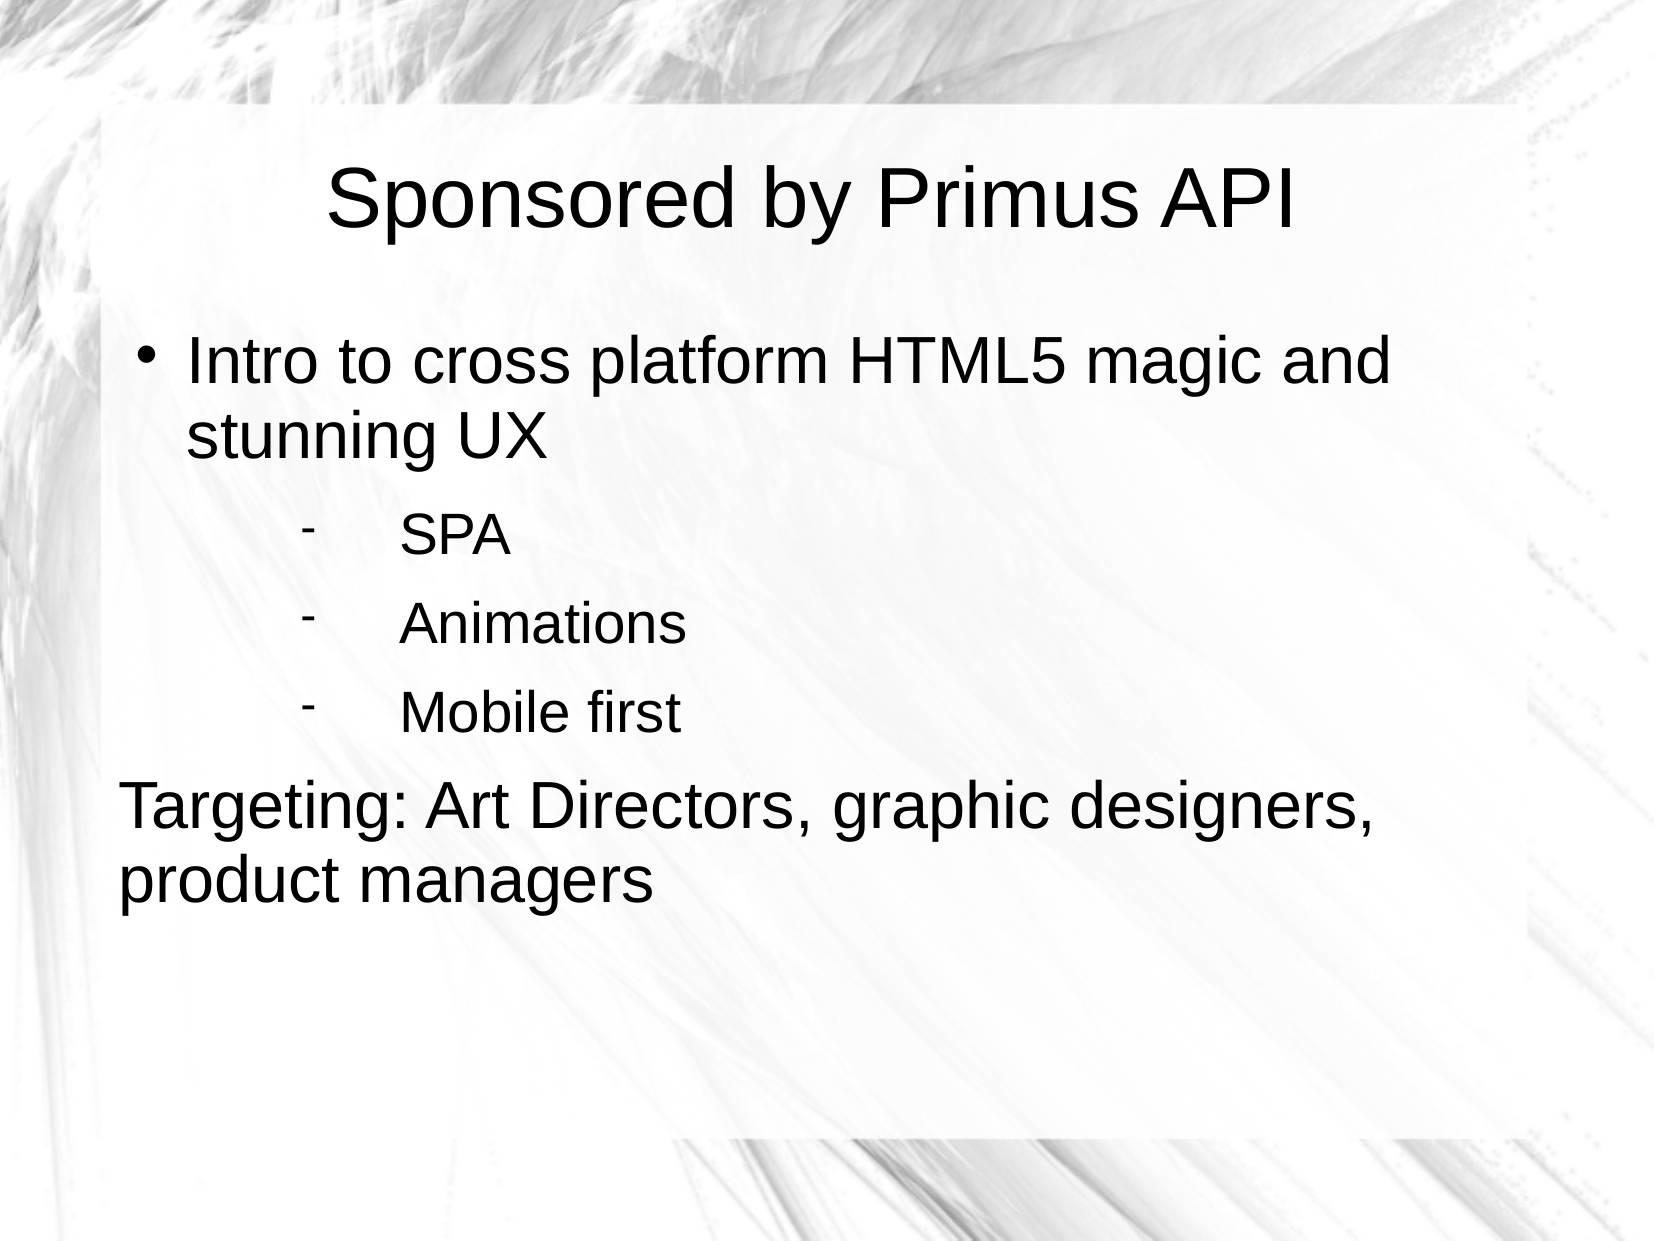

# Sponsored by Primus API
Intro to cross platform HTML5 magic and stunning UX
SPA
Animations
Mobile first
Targeting: Art Directors, graphic designers, product managers